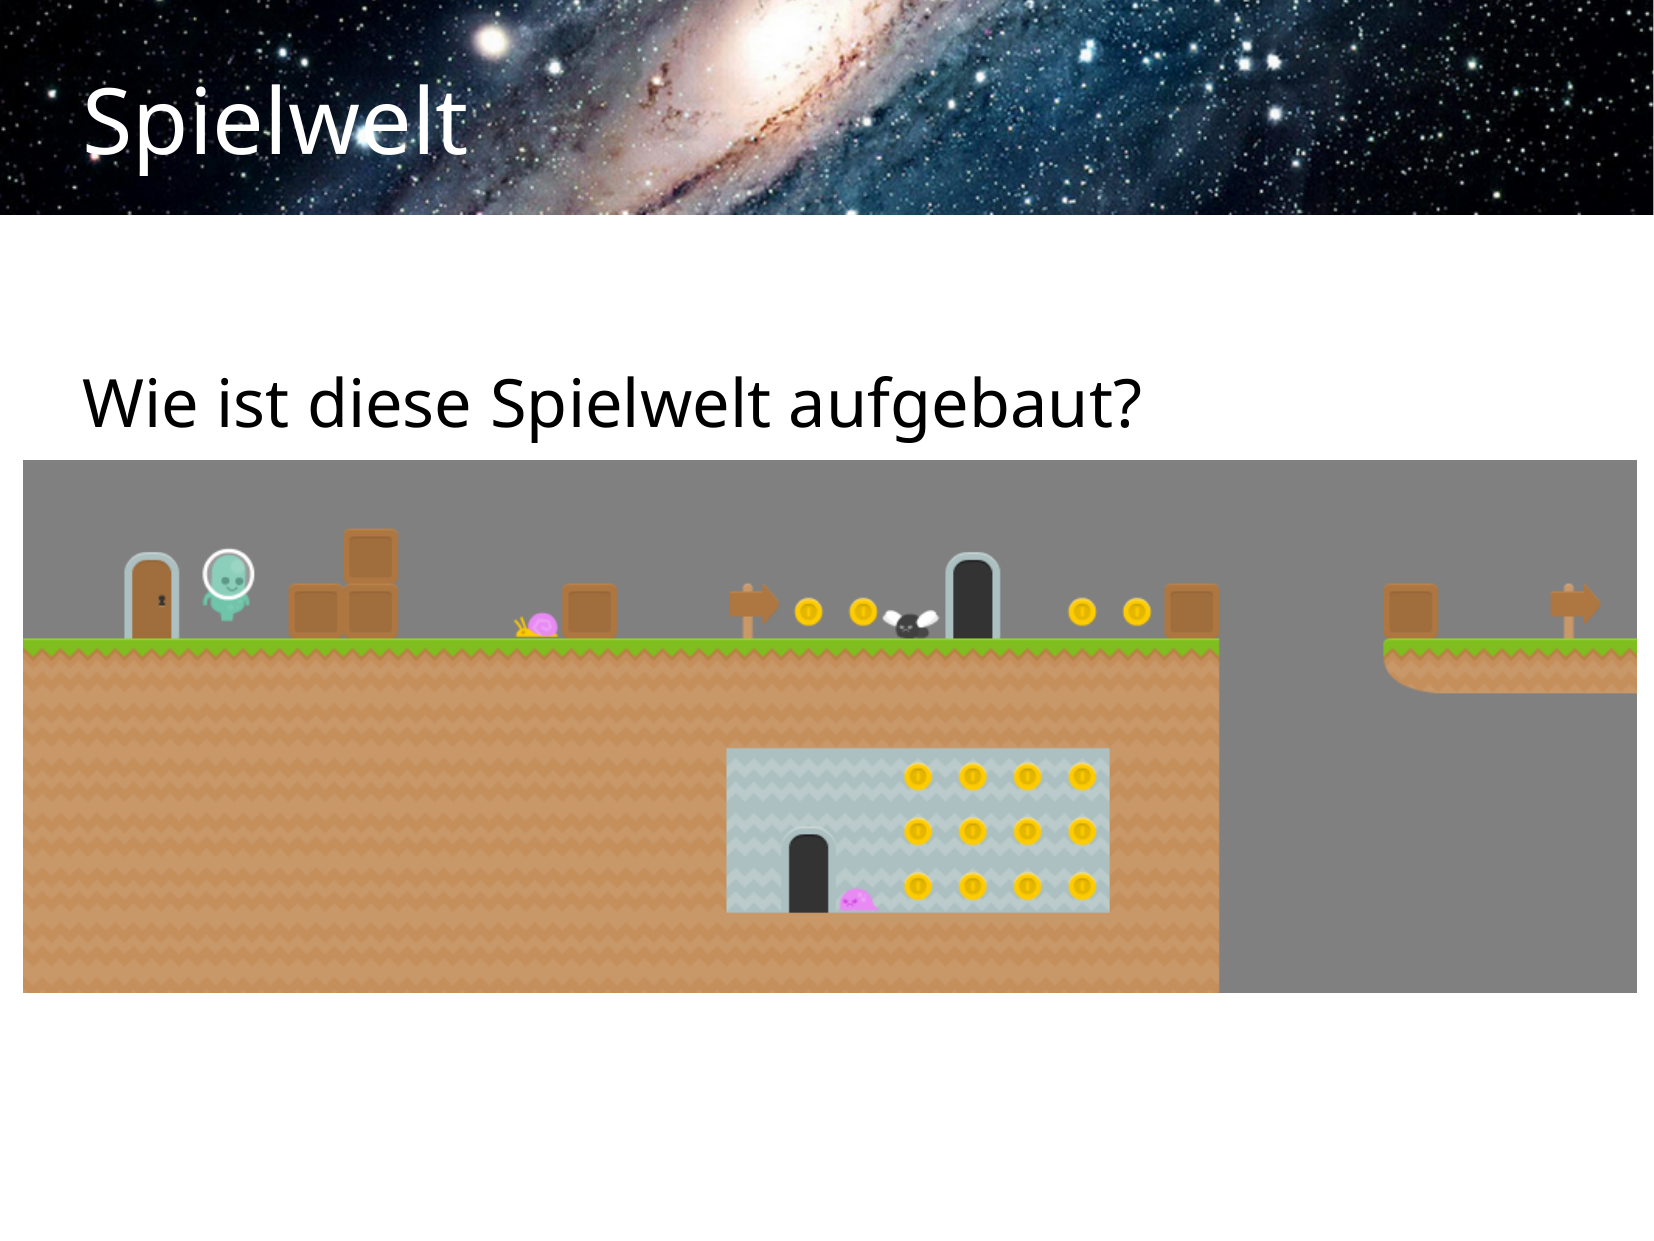

# Spielwelt
Wie ist diese Spielwelt aufgebaut?